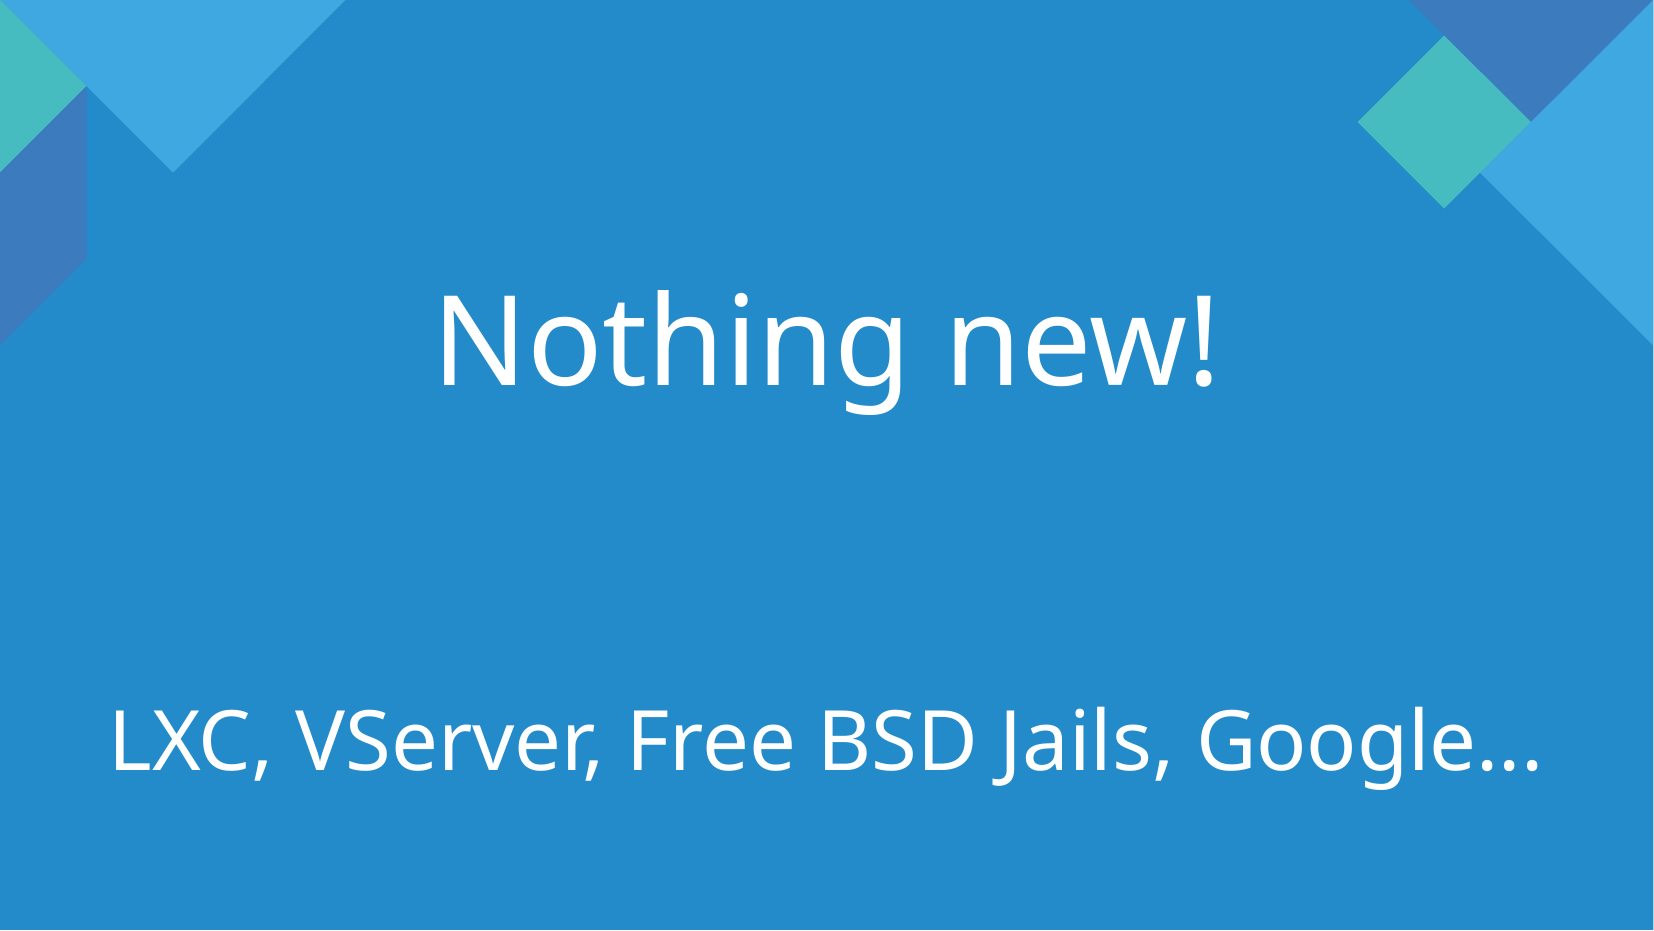

Nothing new!
# LXC, VServer, Free BSD Jails, Google...